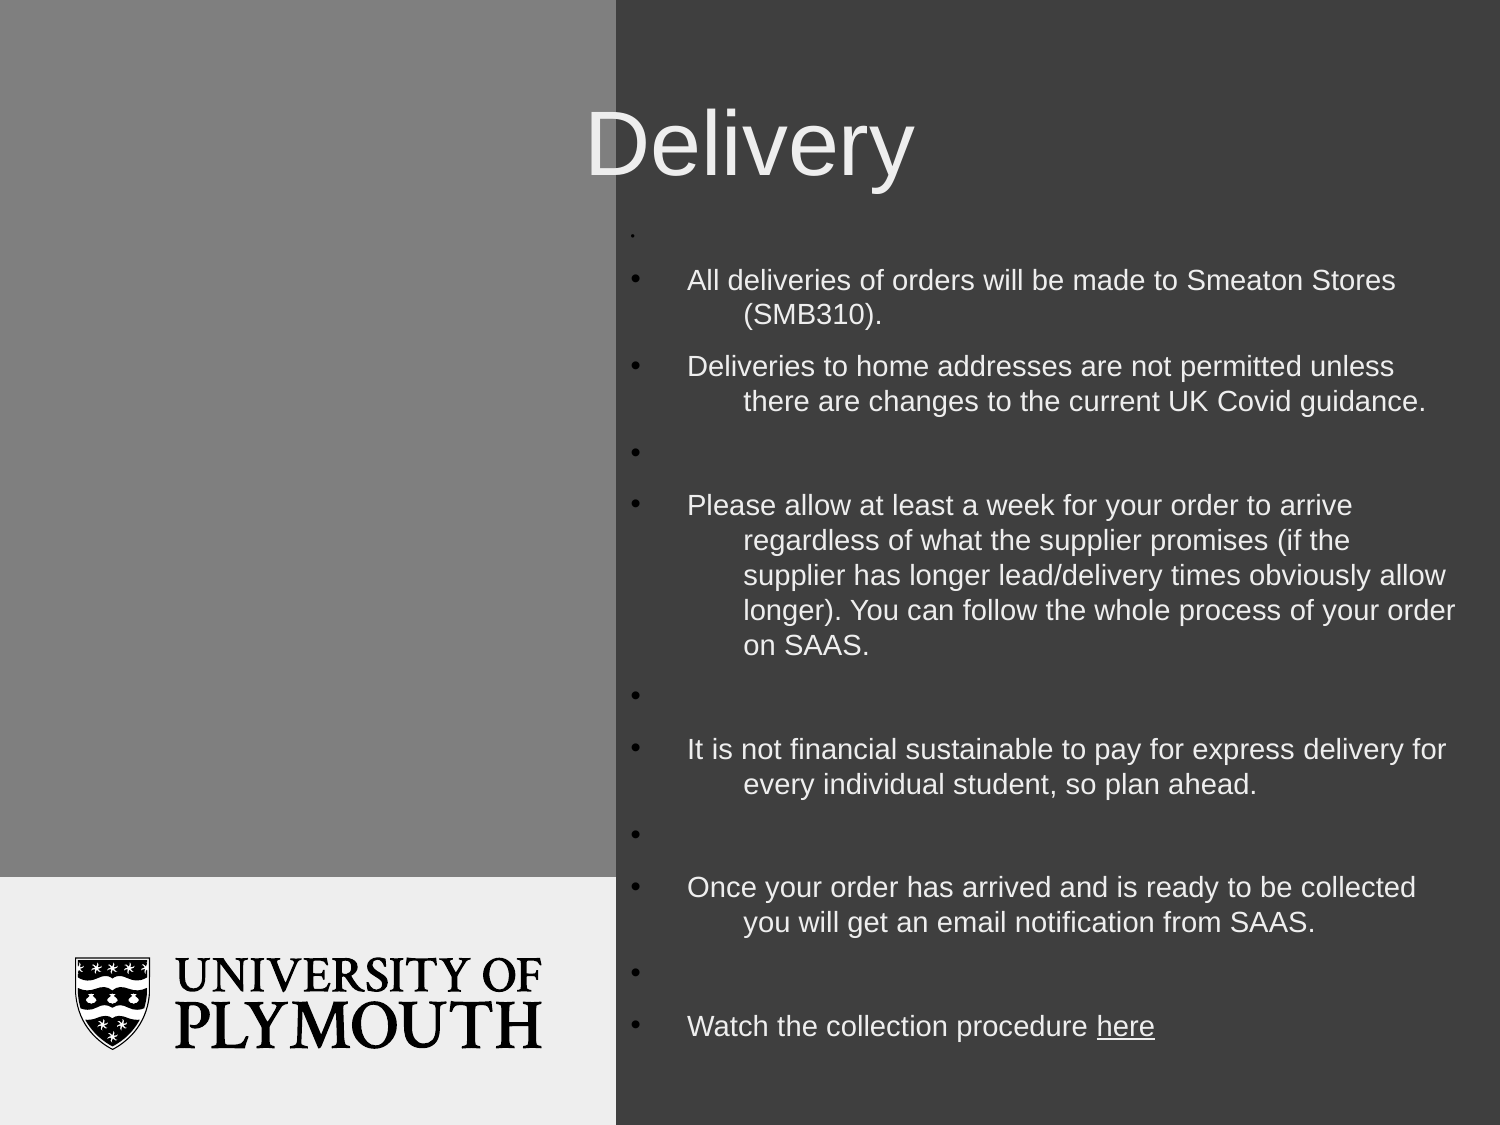

# Delivery
All deliveries of orders will be made to Smeaton Stores (SMB310).
Deliveries to home addresses are not permitted unless there are changes to the current UK Covid guidance.
Please allow at least a week for your order to arrive regardless of what the supplier promises (if the supplier has longer lead/delivery times obviously allow longer). You can follow the whole process of your order on SAAS.
It is not financial sustainable to pay for express delivery for every individual student, so plan ahead.
Once your order has arrived and is ready to be collected you will get an email notification from SAAS.
Watch the collection procedure here